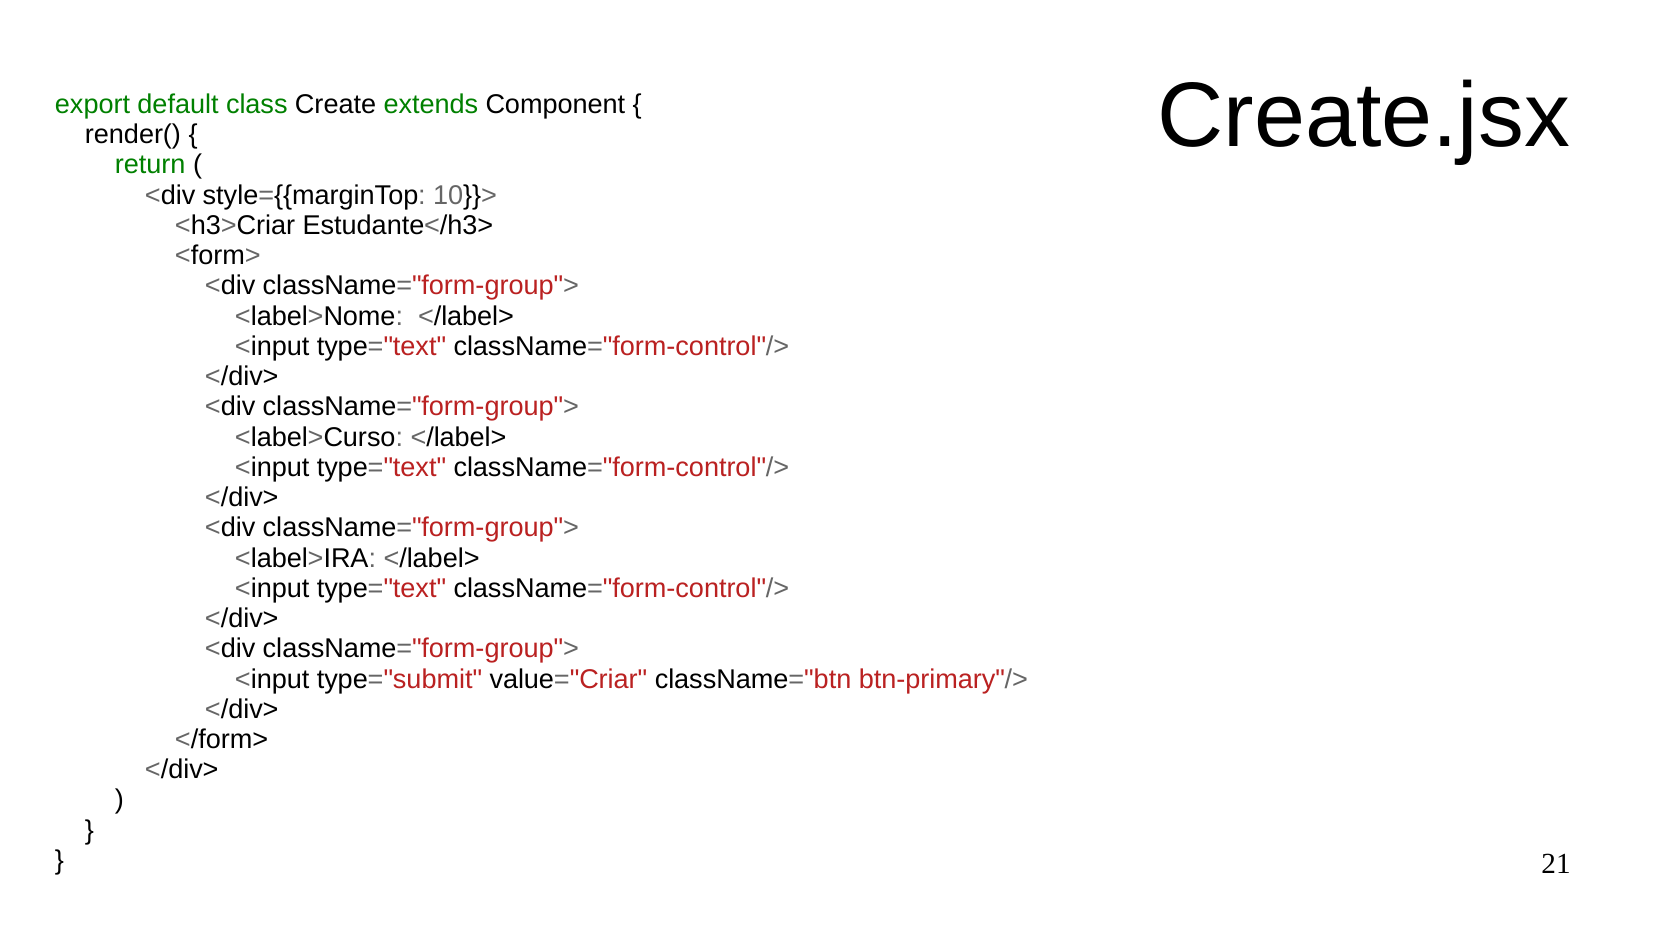

# Create.jsx
export default class Create extends Component {
 render() {
 return (
 <div style={{marginTop: 10}}>
 <h3>Criar Estudante</h3>
 <form>
 <div className="form-group">
 <label>Nome: </label>
 <input type="text" className="form-control"/>
 </div>
 <div className="form-group">
 <label>Curso: </label>
 <input type="text" className="form-control"/>
 </div>
 <div className="form-group">
 <label>IRA: </label>
 <input type="text" className="form-control"/>
 </div>
 <div className="form-group">
 <input type="submit" value="Criar" className="btn btn-primary"/>
 </div>
 </form>
 </div>
 )
 }
}
21